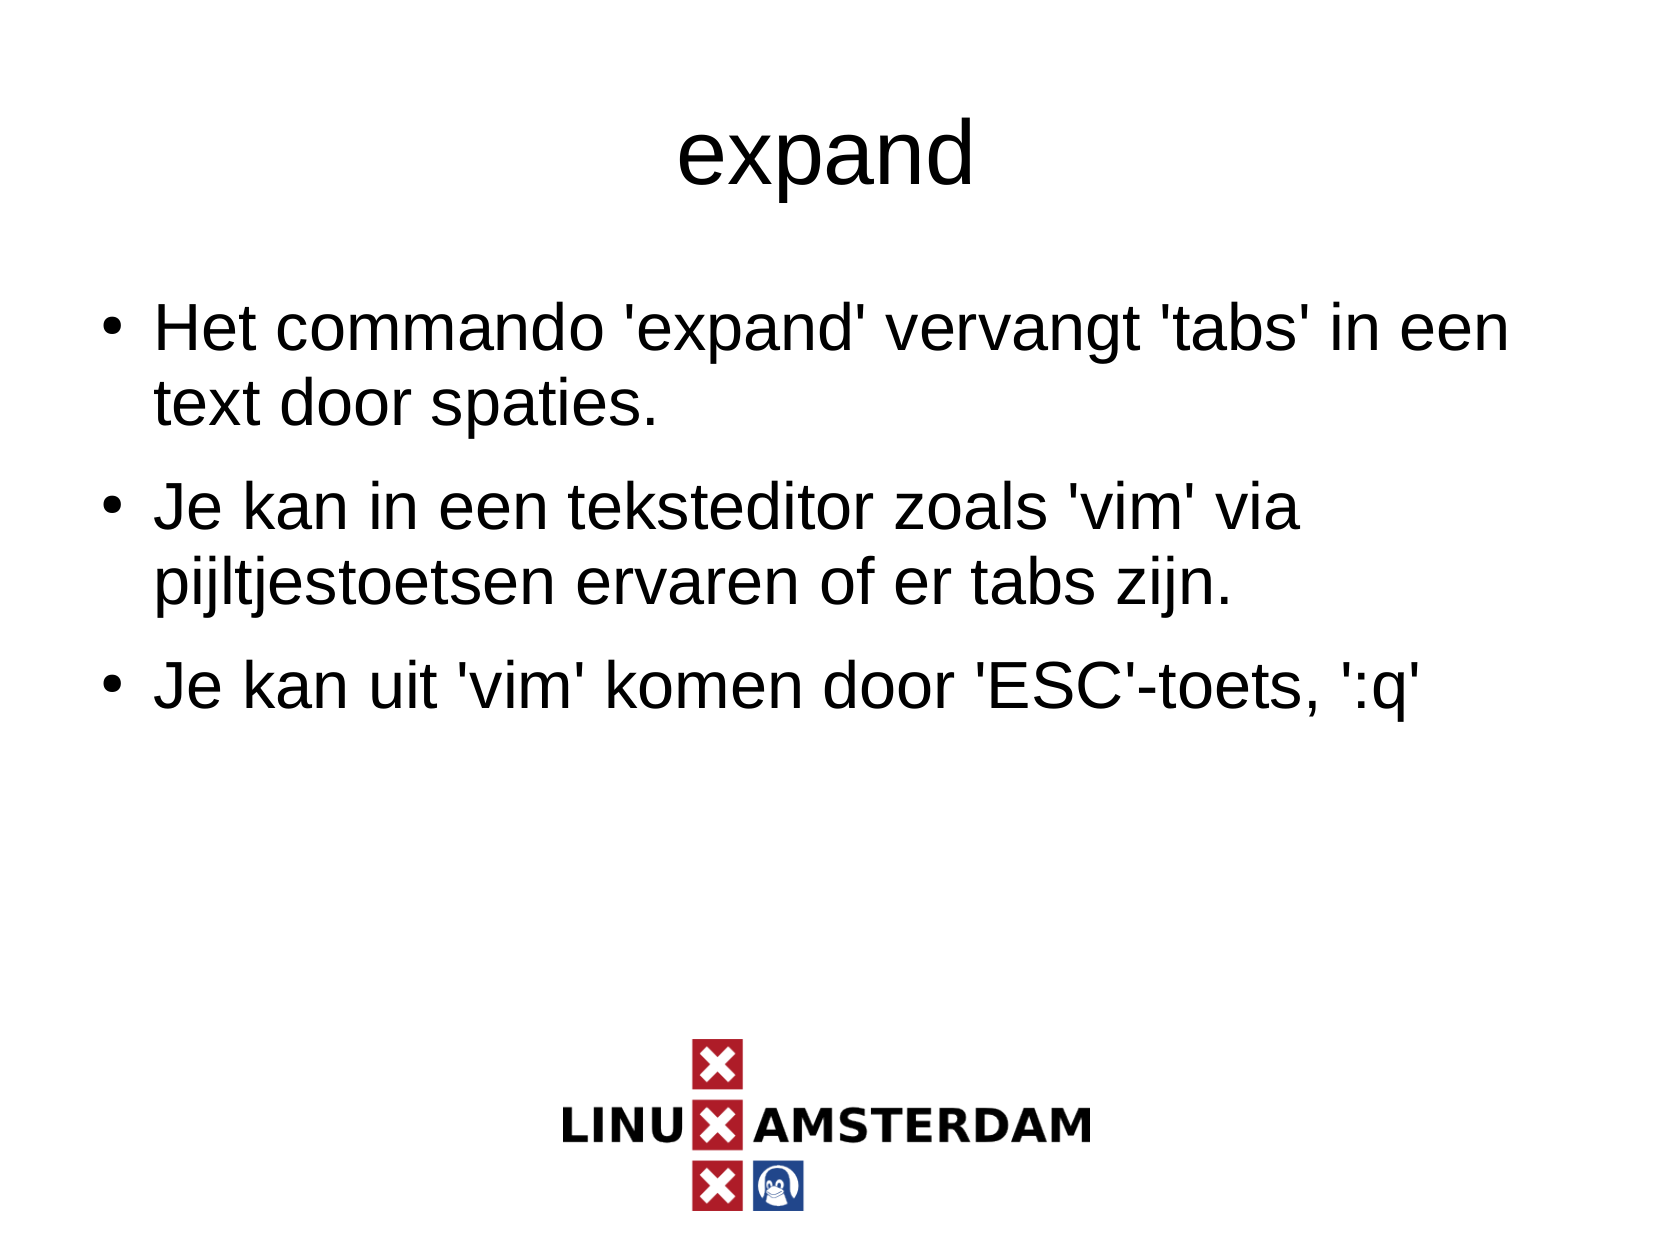

# expand
Het commando 'expand' vervangt 'tabs' in een text door spaties.
Je kan in een teksteditor zoals 'vim' via pijltjestoetsen ervaren of er tabs zijn.
Je kan uit 'vim' komen door 'ESC'-toets, ':q'